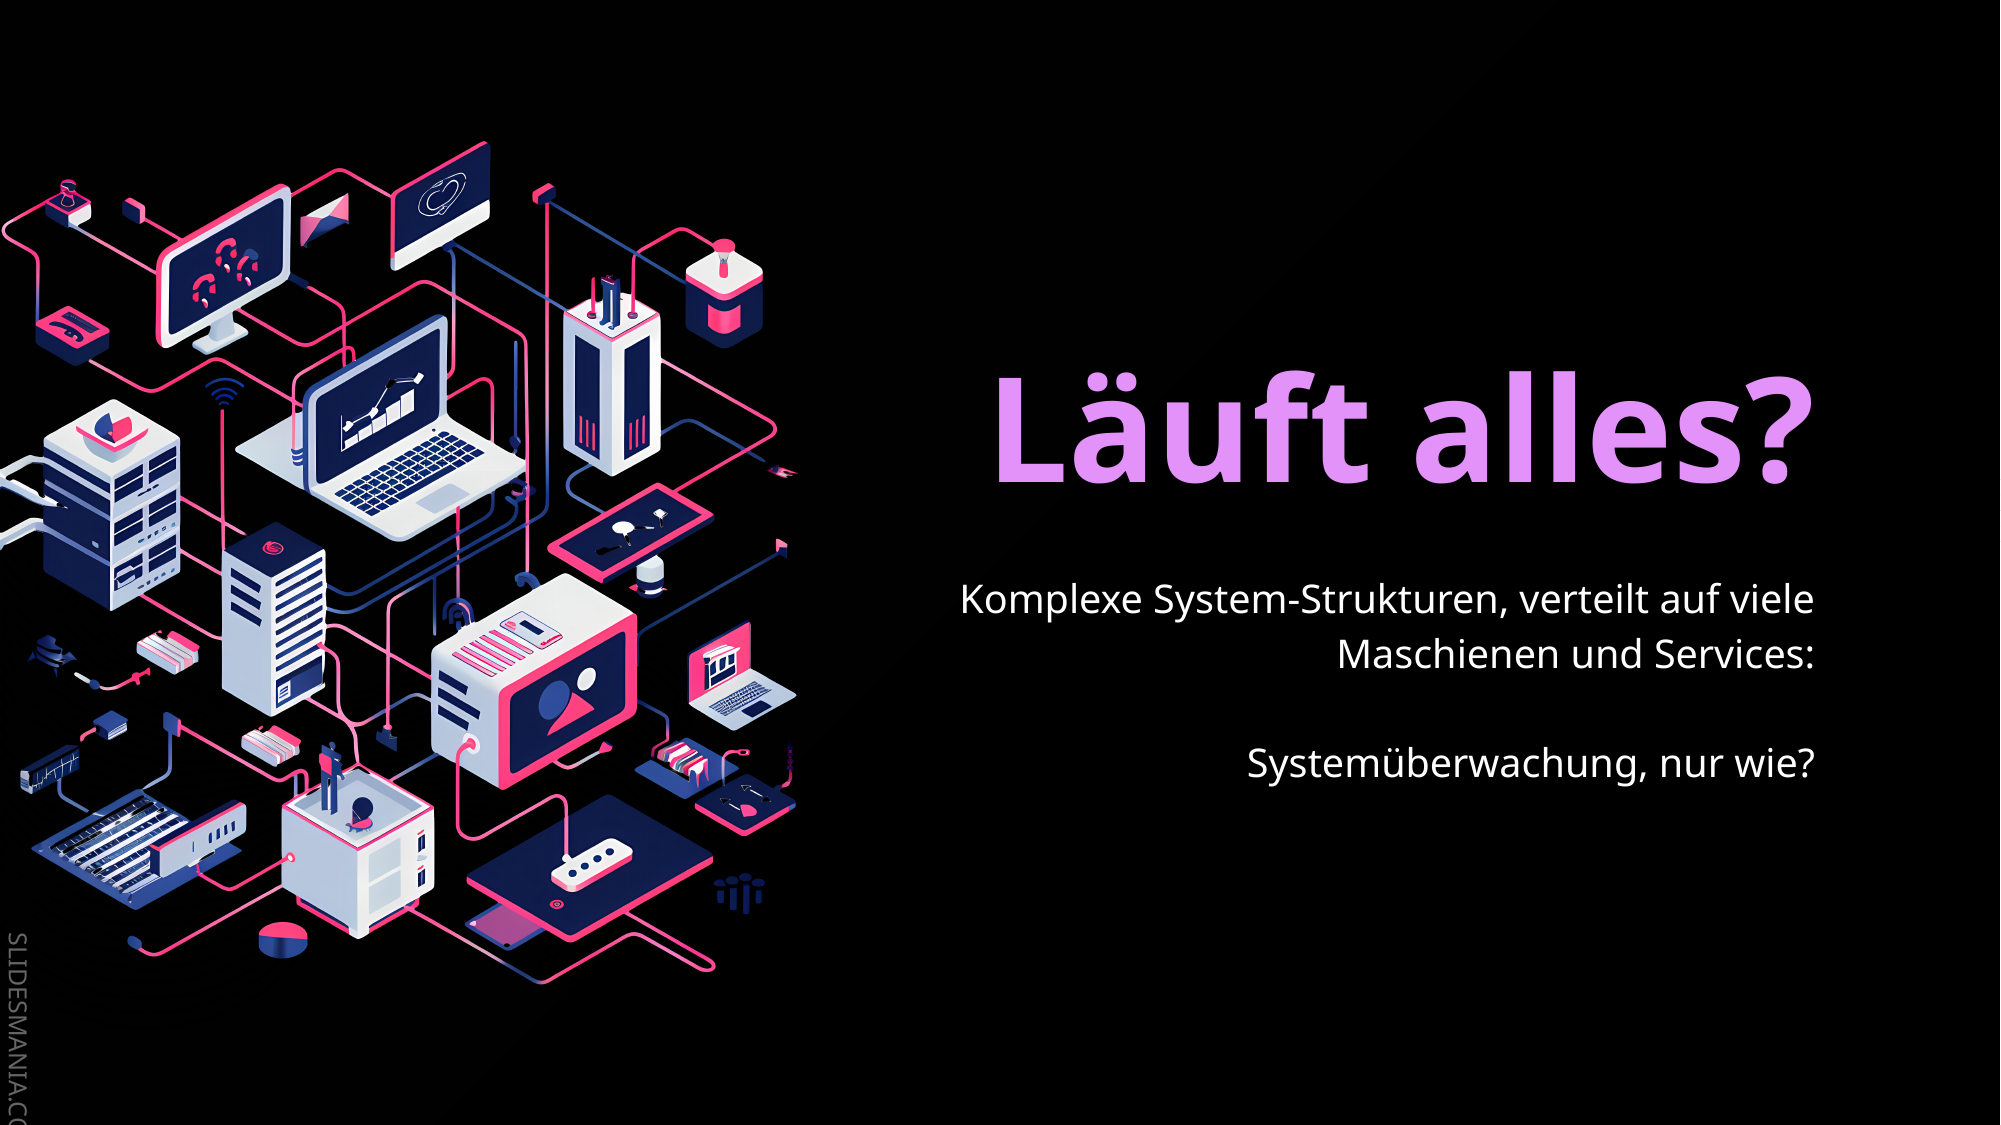

# Läuft alles?
Komplexe System-Strukturen, verteilt auf viele Maschienen und Services:
Systemüberwachung, nur wie?